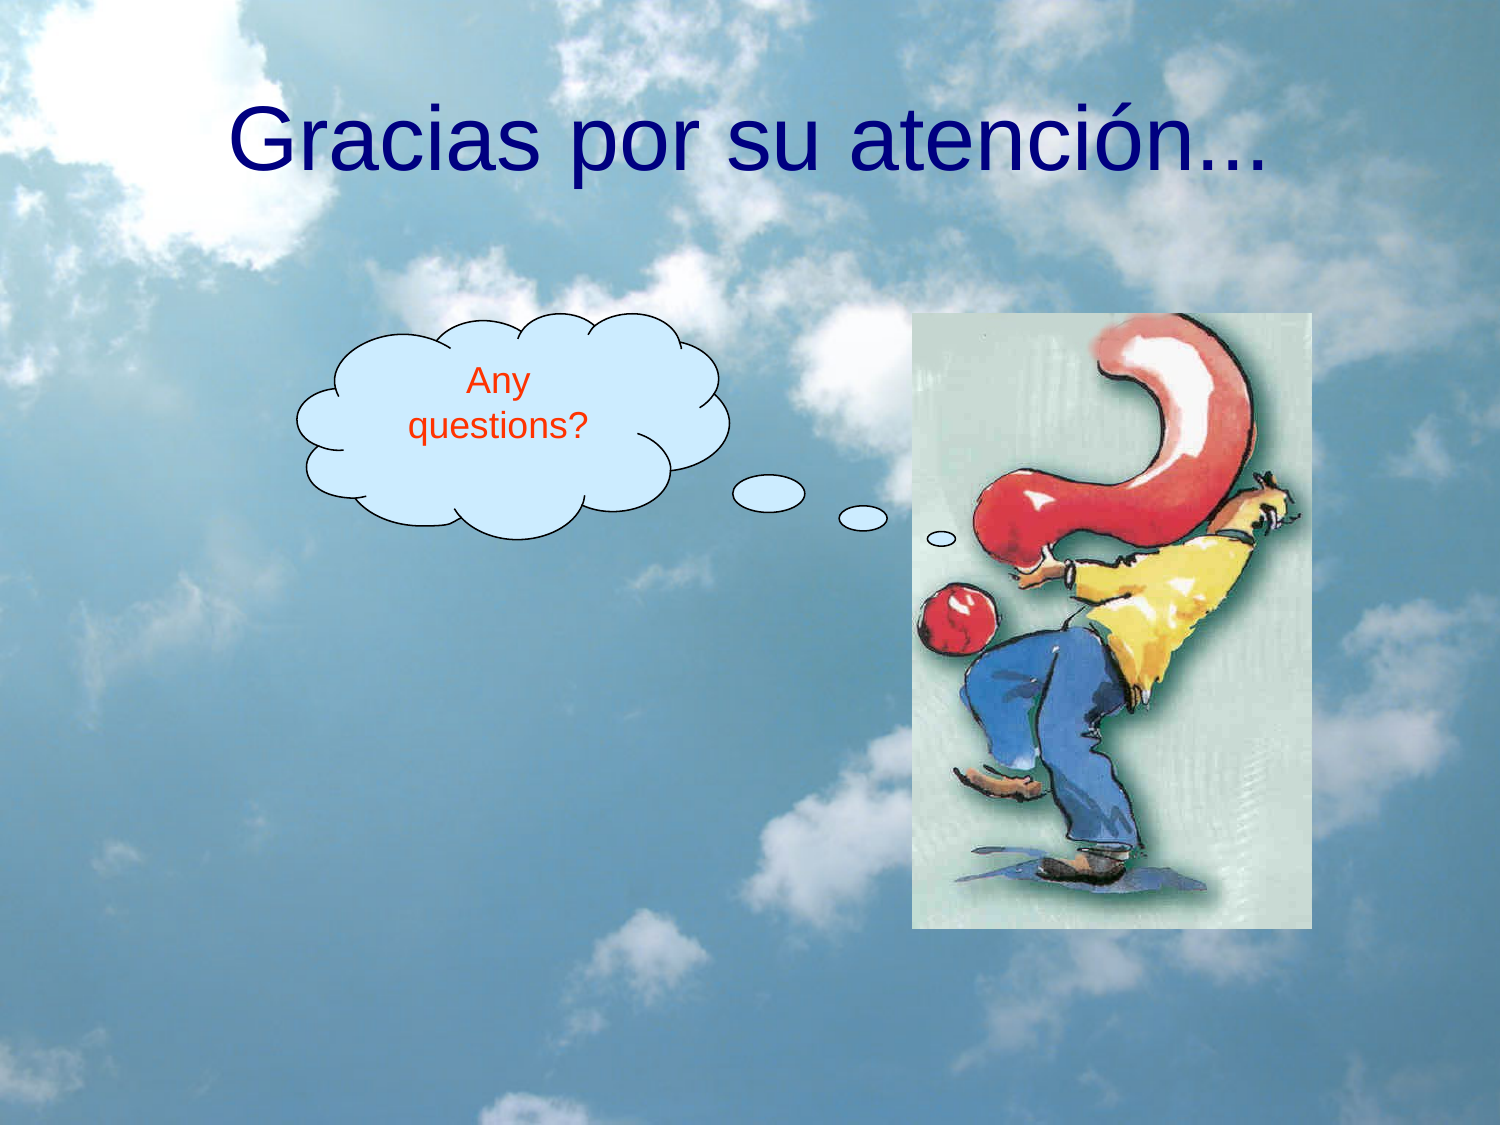

# Gracias por su atención...
Any
questions?